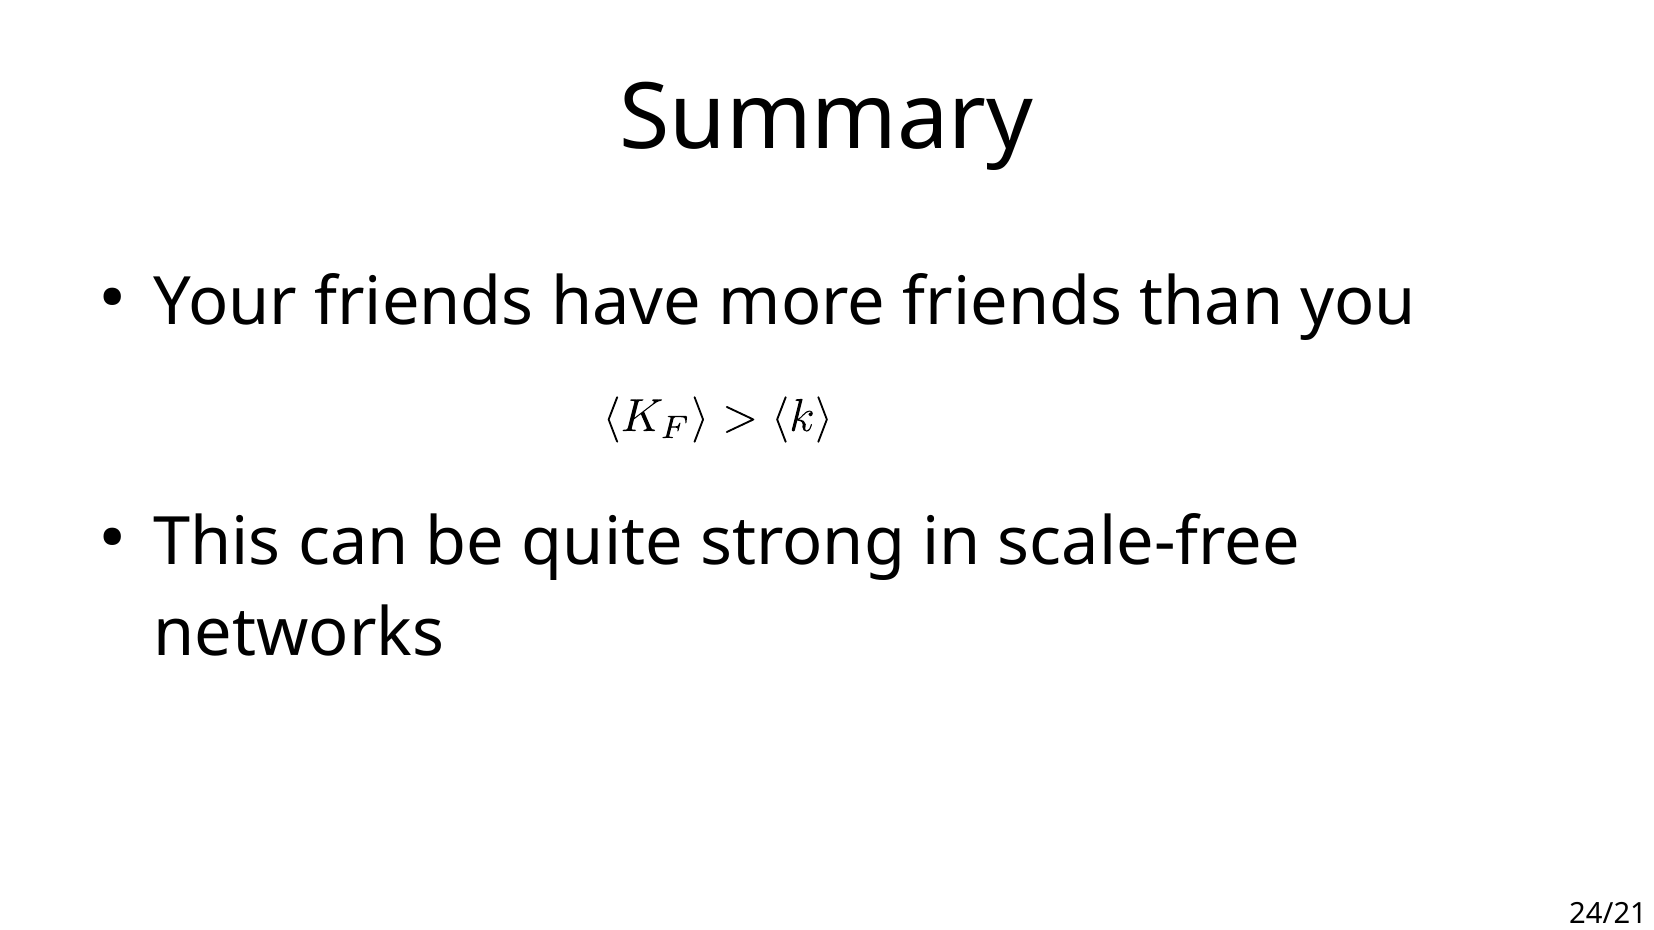

# Summary
Your friends have more friends than you
This can be quite strong in scale-free networks
24